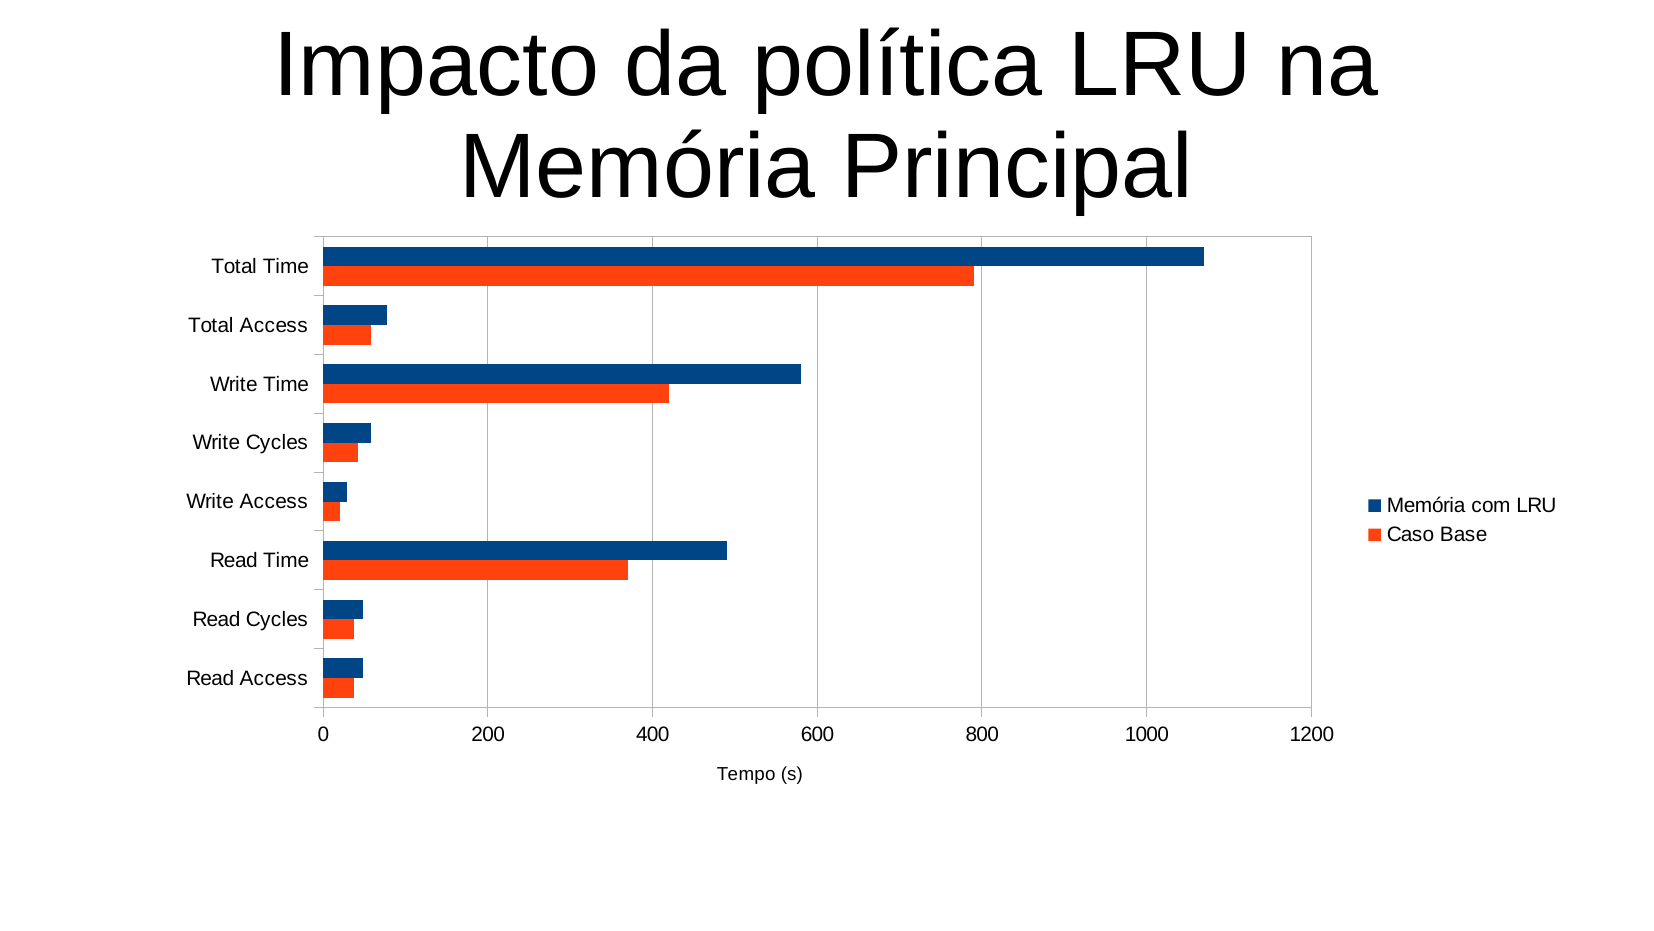

# Impacto da política LRU na Memória Principal
### Chart
| Category | Caso Base | Memória com LRU |
|---|---|---|
| Read Access | 37.0 | 49.0 |
| Read Cycles | 37.0 | 49.0 |
| Read Time | 370.0 | 490.0 |
| Write Access | 21.0 | 29.0 |
| Write Cycles | 42.0 | 58.0 |
| Write Time | 420.0 | 580.0 |
| Total Access | 58.0 | 78.0 |
| Total Time | 790.0 | 1070.0 |